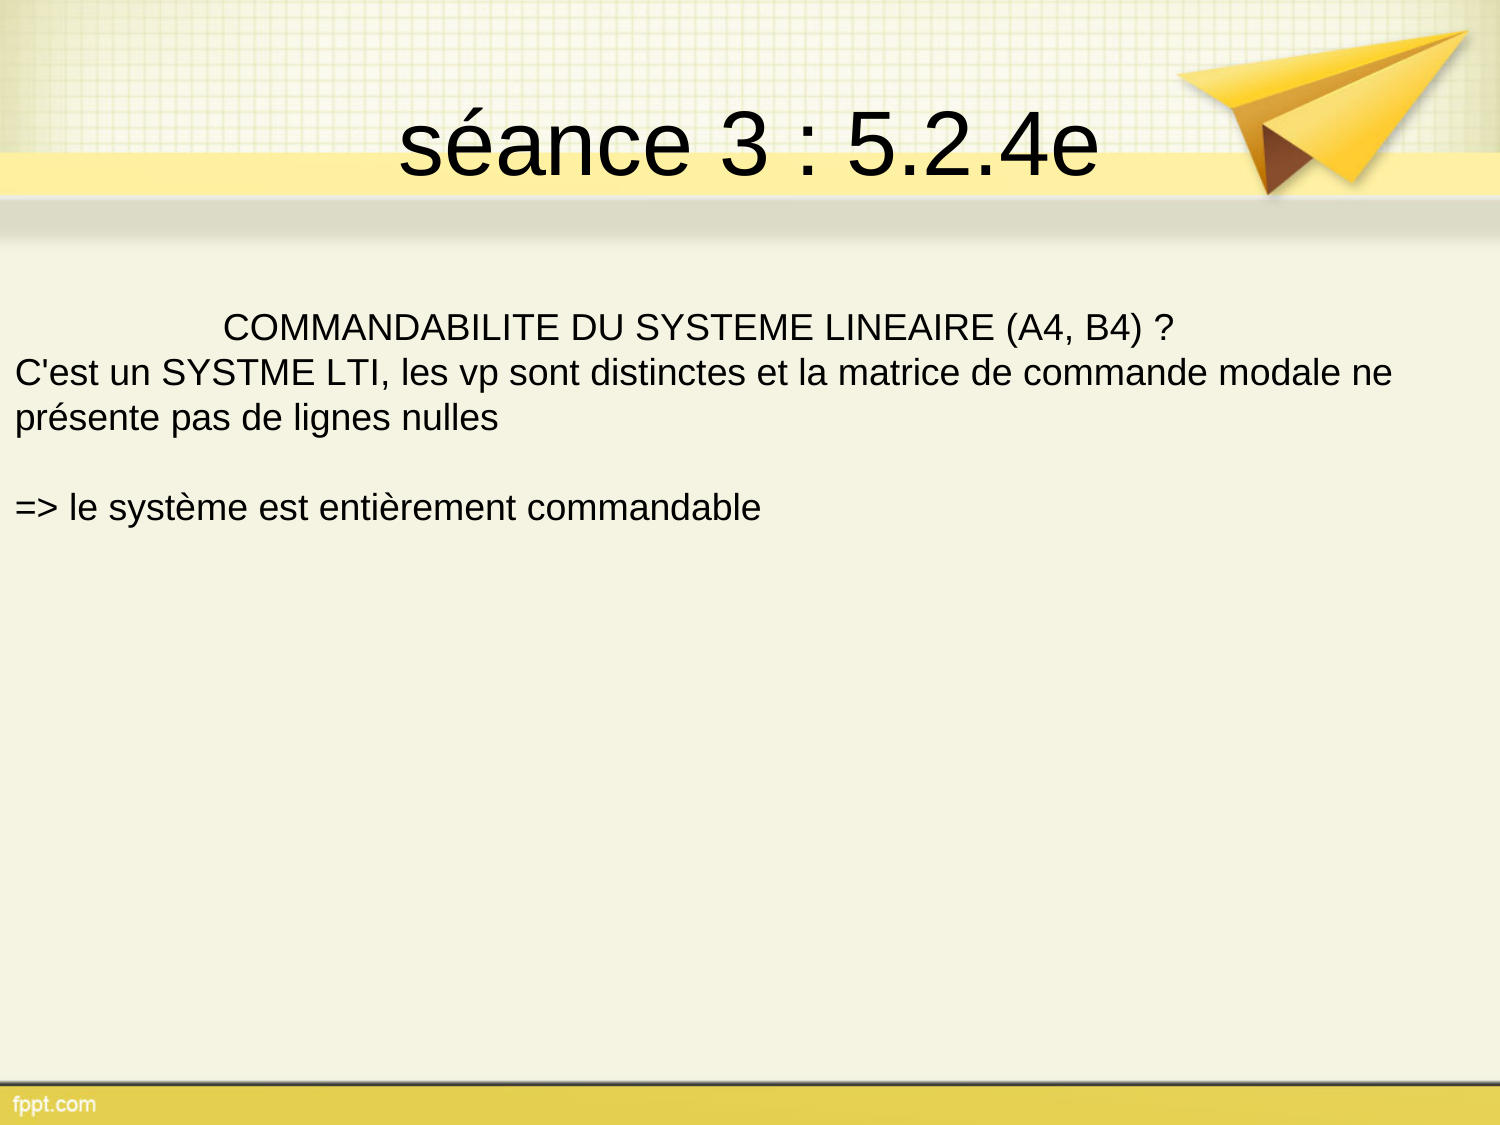

# séance 3 : 5.2.4e
COMMANDABILITE DU SYSTEME LINEAIRE (A4, B4) ?
C'est un SYSTME LTI, les vp sont distinctes et la matrice de commande modale ne présente pas de lignes nulles
=> le système est entièrement commandable